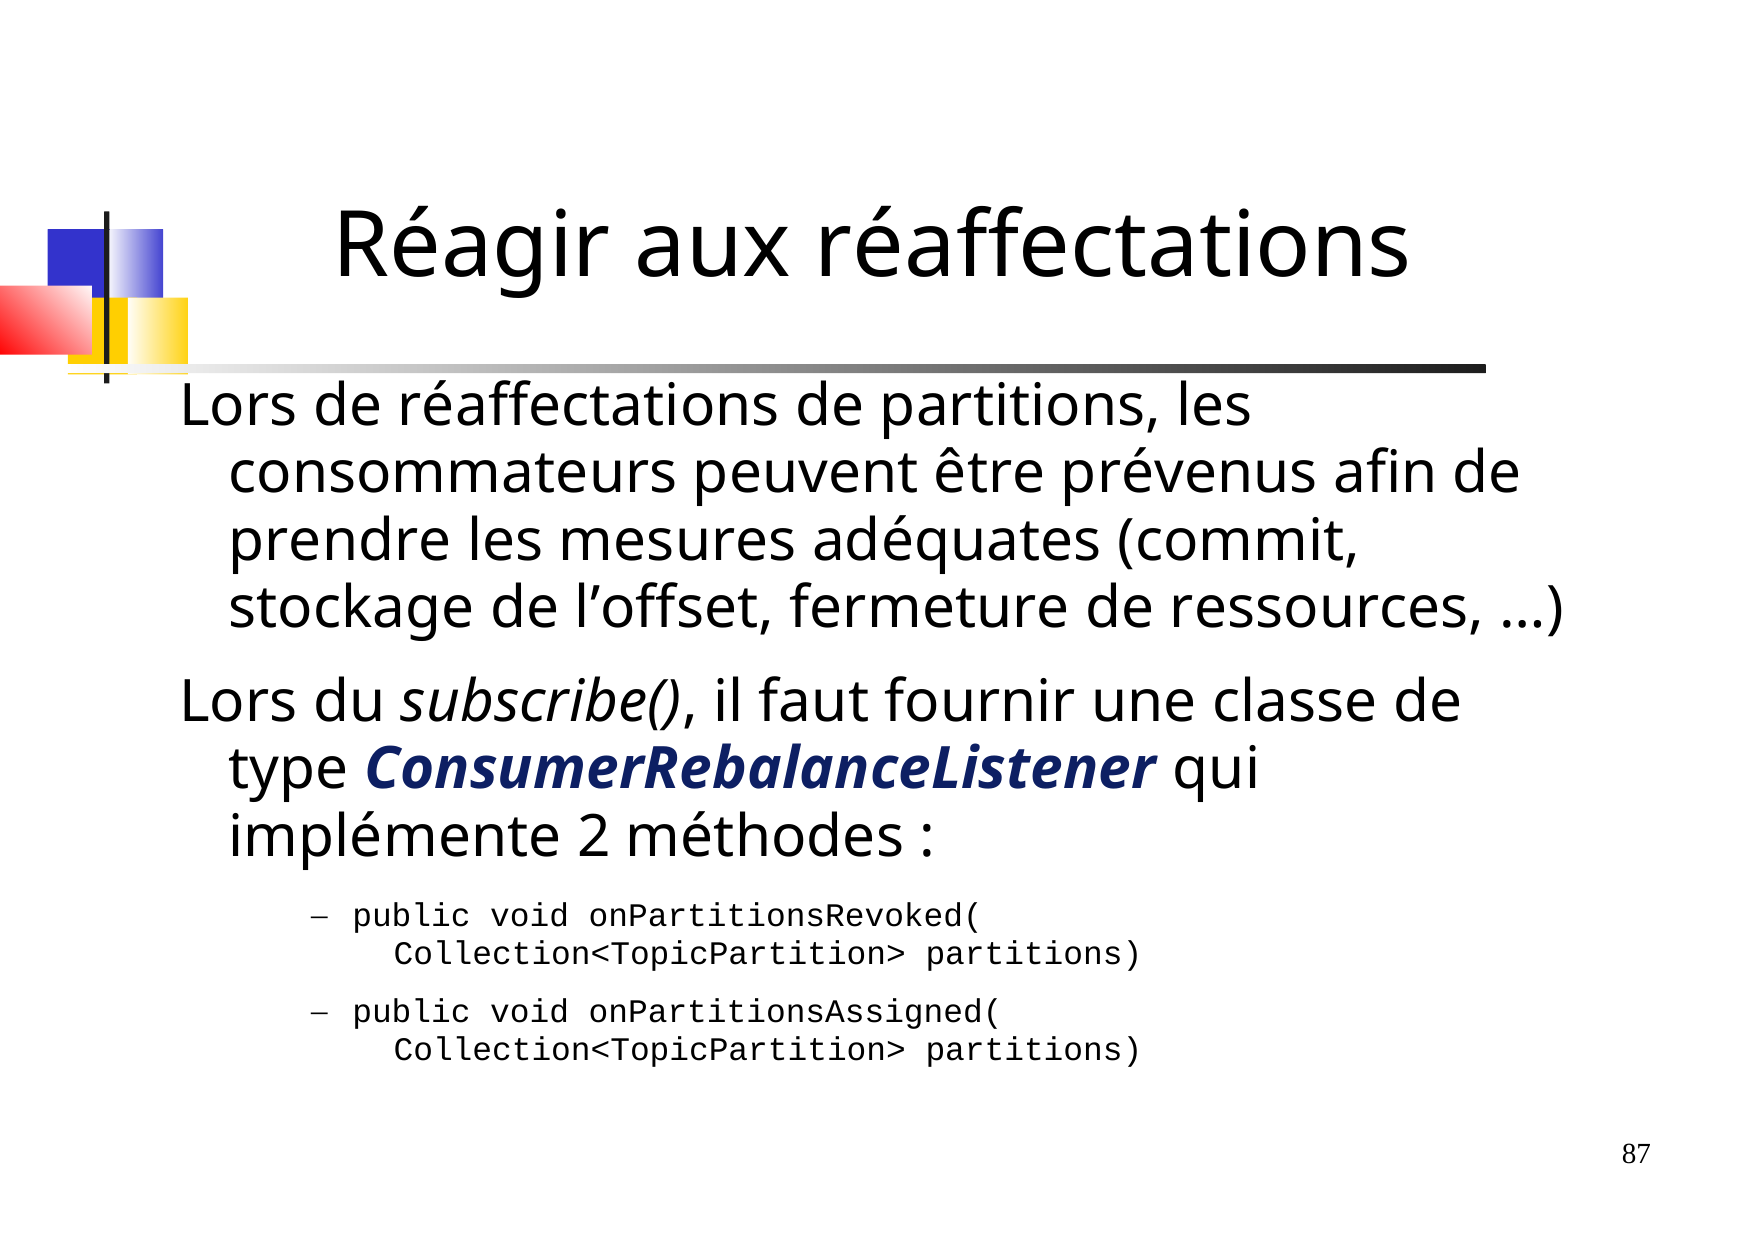

# Réagir aux réaffectations
Lors de réaffectations de partitions, les consommateurs peuvent être prévenus afin de prendre les mesures adéquates (commit, stockage de l’offset, fermeture de ressources, …)
Lors du subscribe(), il faut fournir une classe de type ConsumerRebalanceListener qui implémente 2 méthodes :
public void onPartitionsRevoked(
Collection<TopicPartition> partitions)
public void onPartitionsAssigned(
Collection<TopicPartition> partitions)